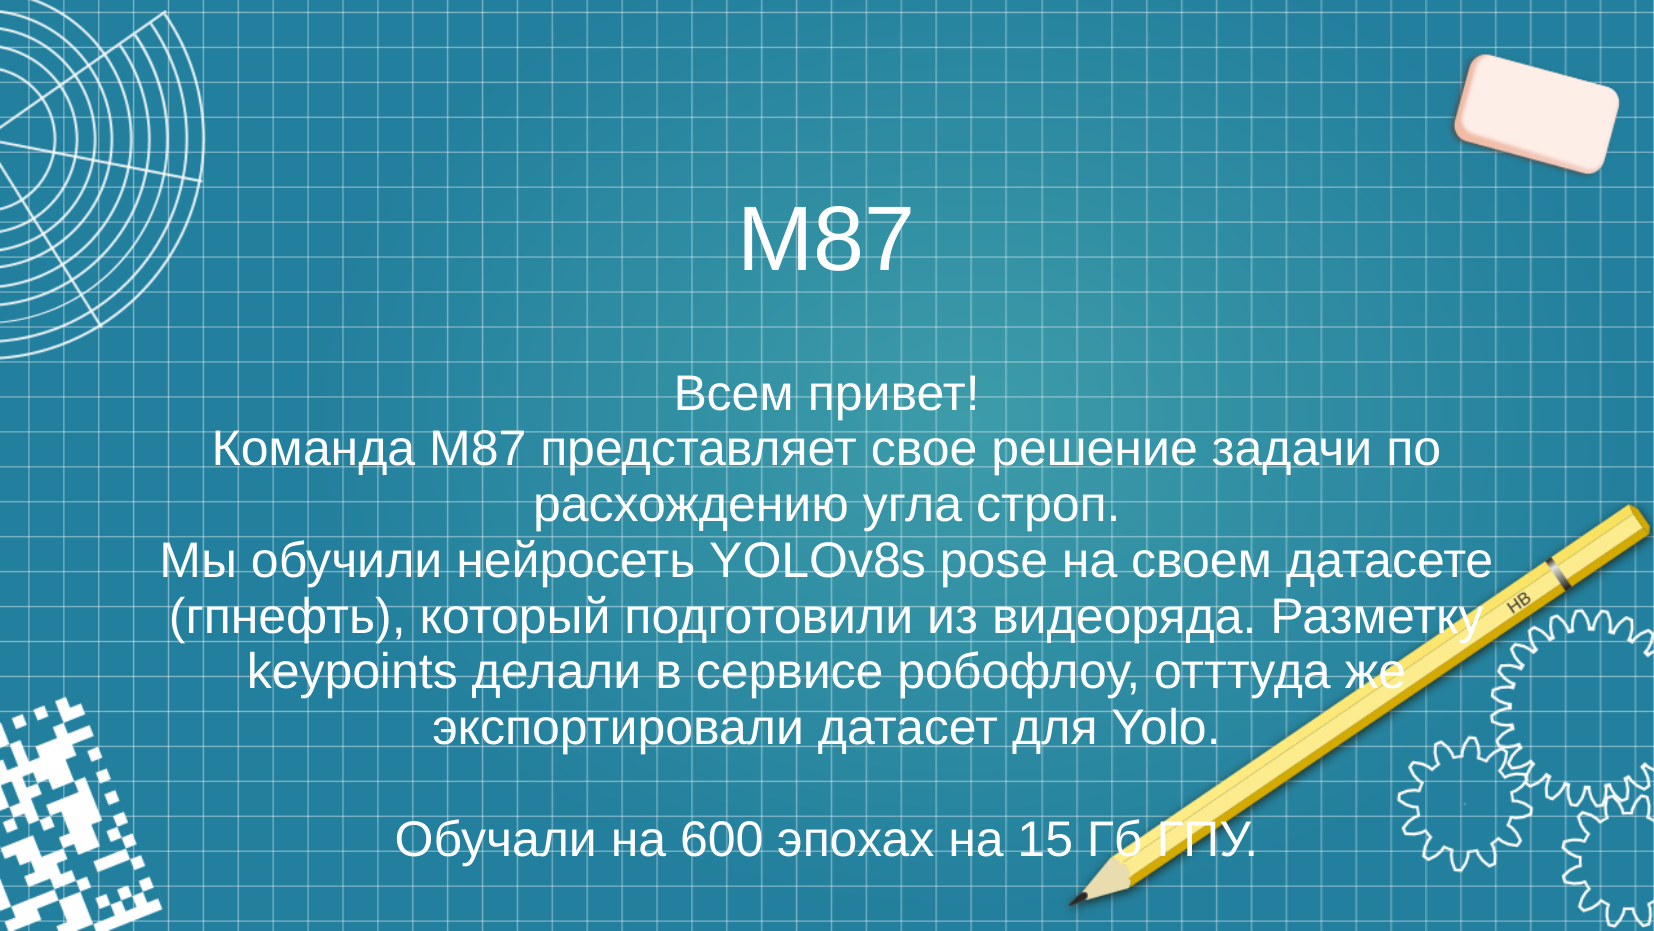

# M87
Всем привет!
Команда M87 представляет свое решение задачи по расхождению угла строп.
Мы обучили нейросеть YOLOv8s pose на своем датасете (гпнефть), который подготовили из видеоряда. Разметку keypoints делали в сервисе робофлоу, отттуда же экспортировали датасет для Yolo.
Обучали на 600 эпохах на 15 Гб ГПУ.